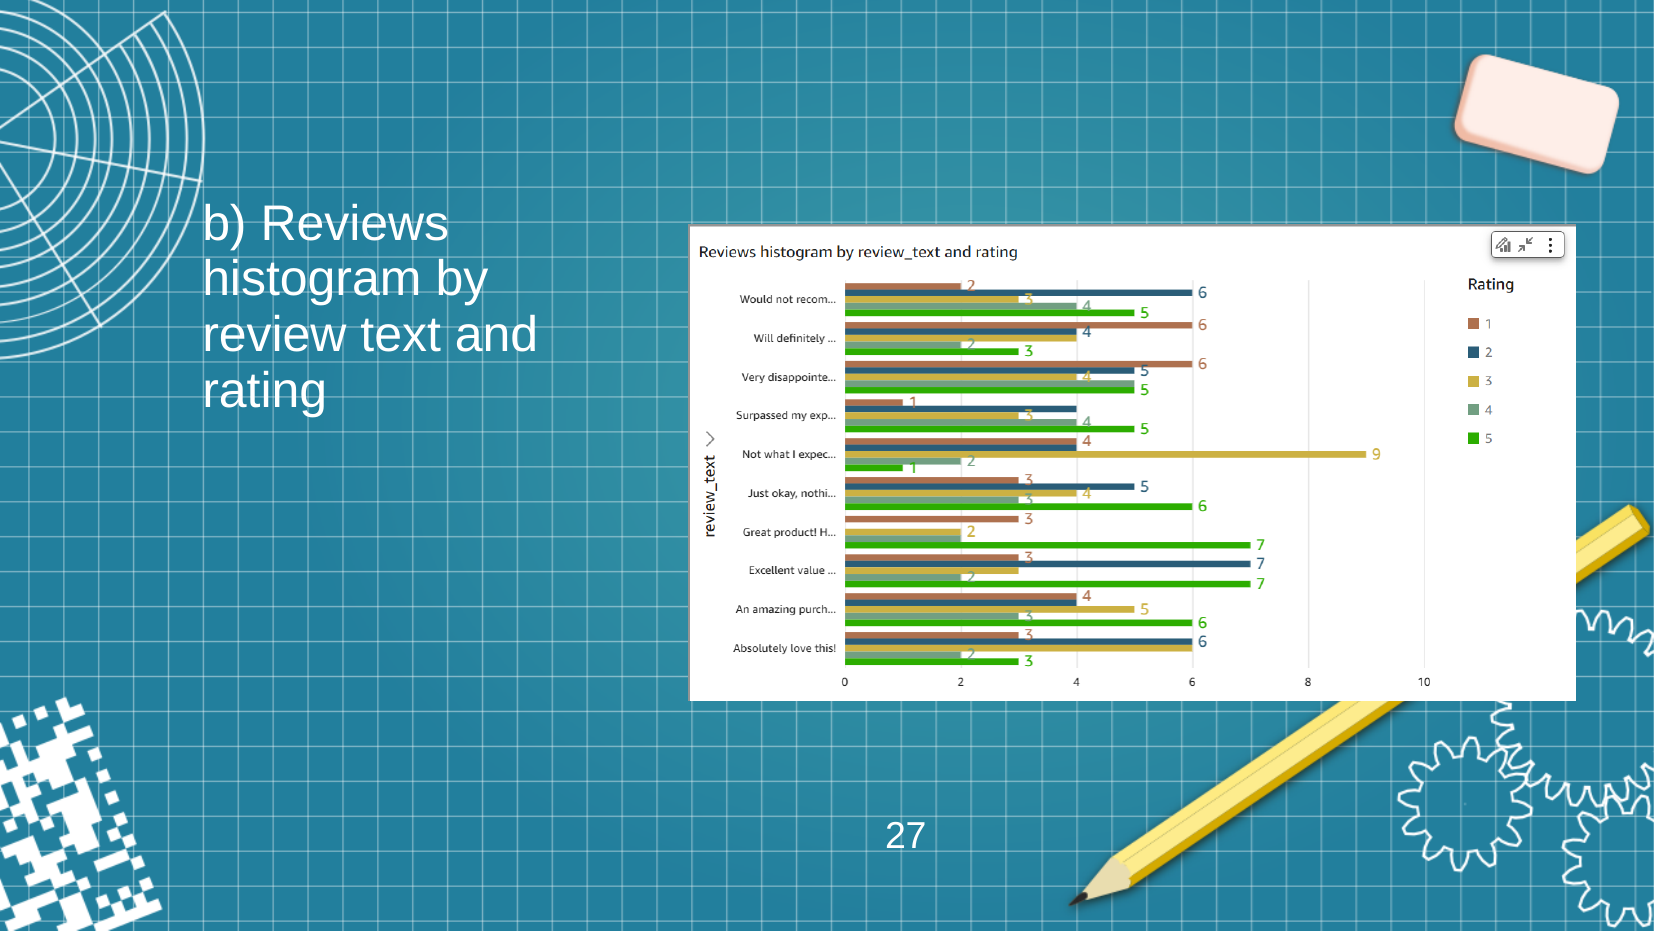

b) Reviews histogram by review text and rating